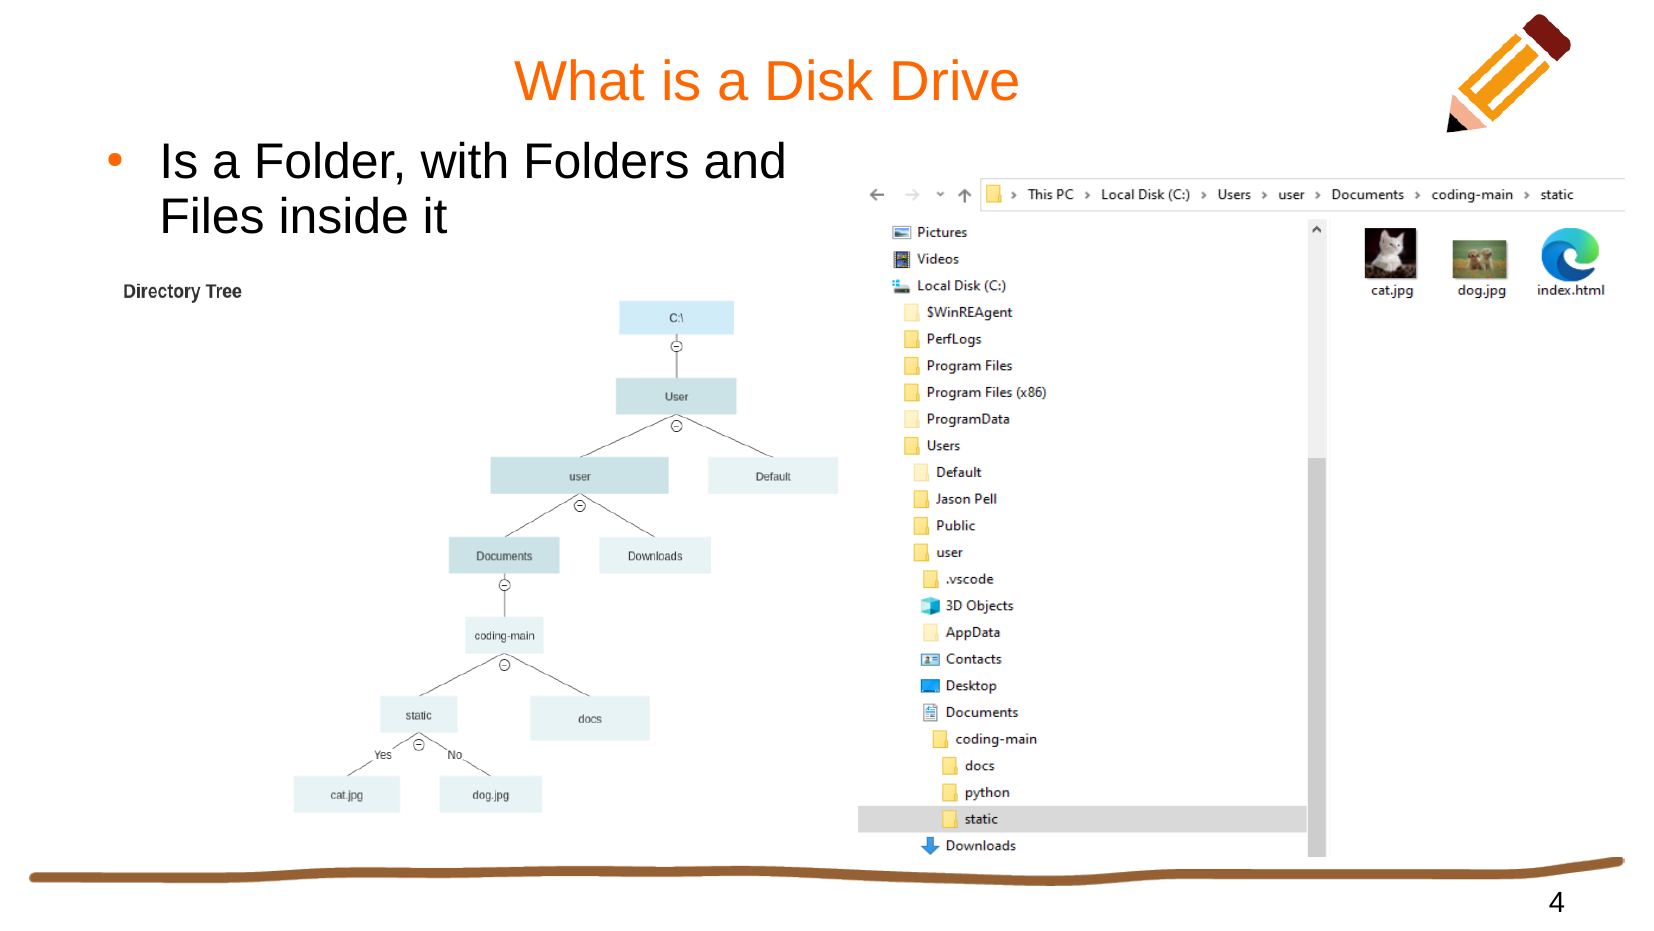

# What is a Disk Drive
Is a Folder, with Folders and Files inside it
4